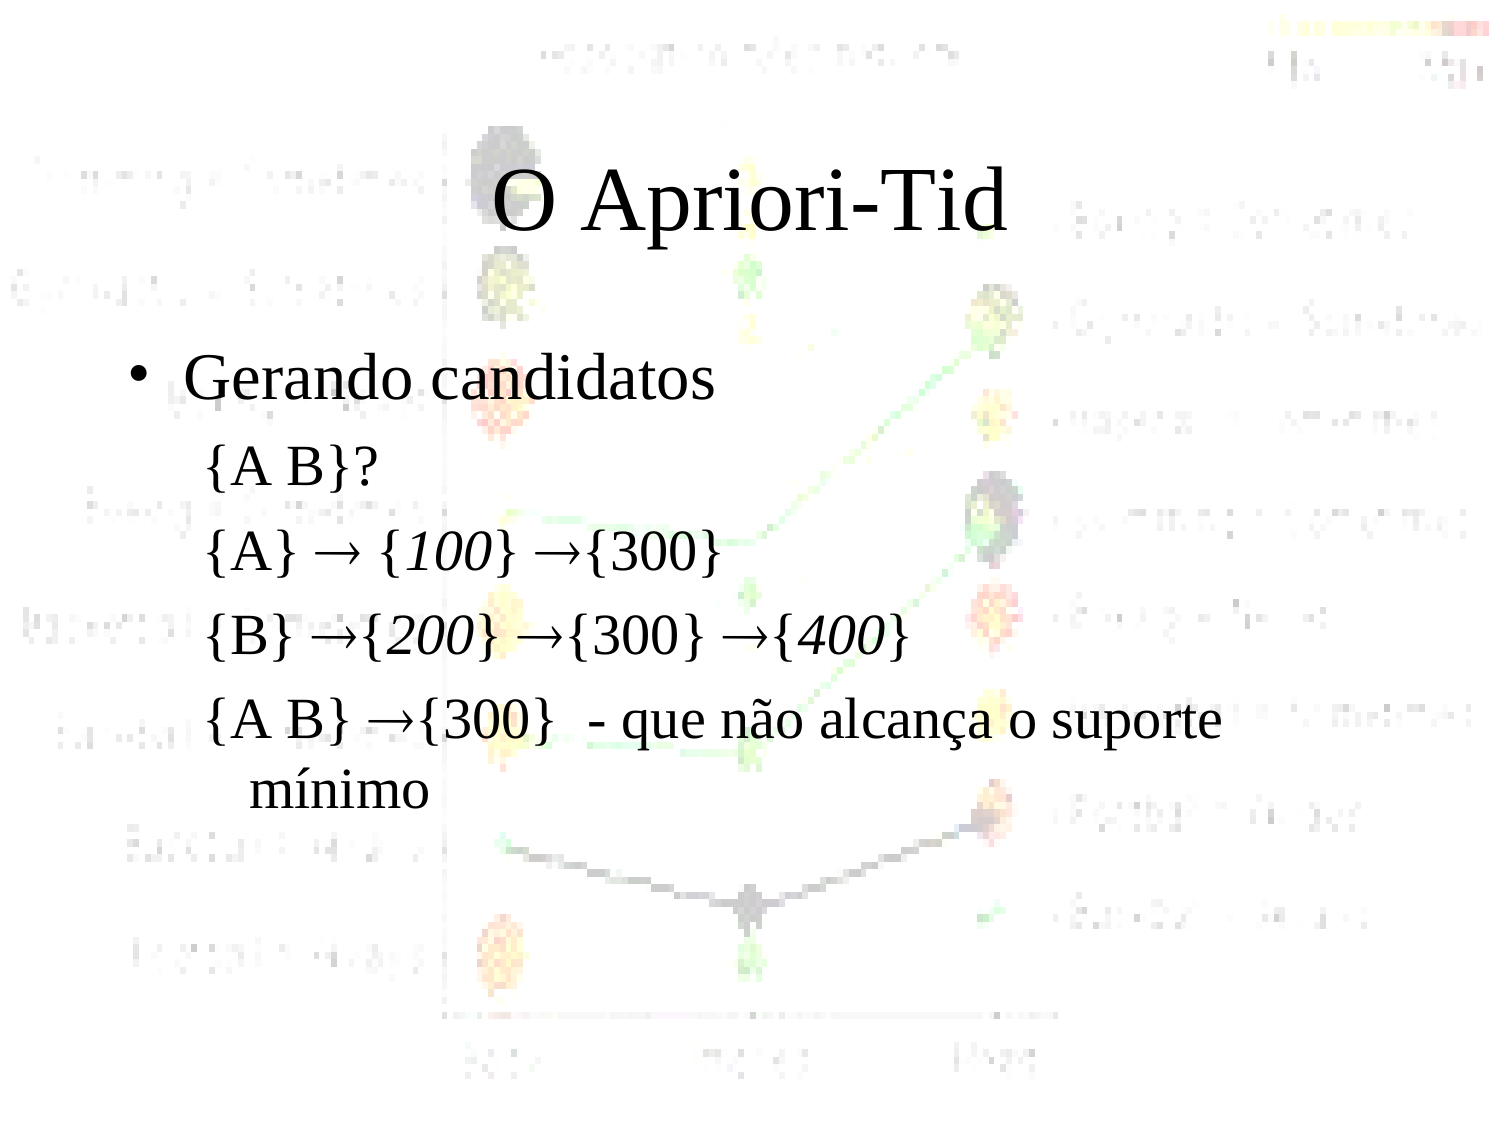

# O Apriori-Tid
Gerando candidatos
{A B}?
{A}  {100} {300}
{B} {200} {300} {400}
{A B} {300} - que não alcança o suporte mínimo